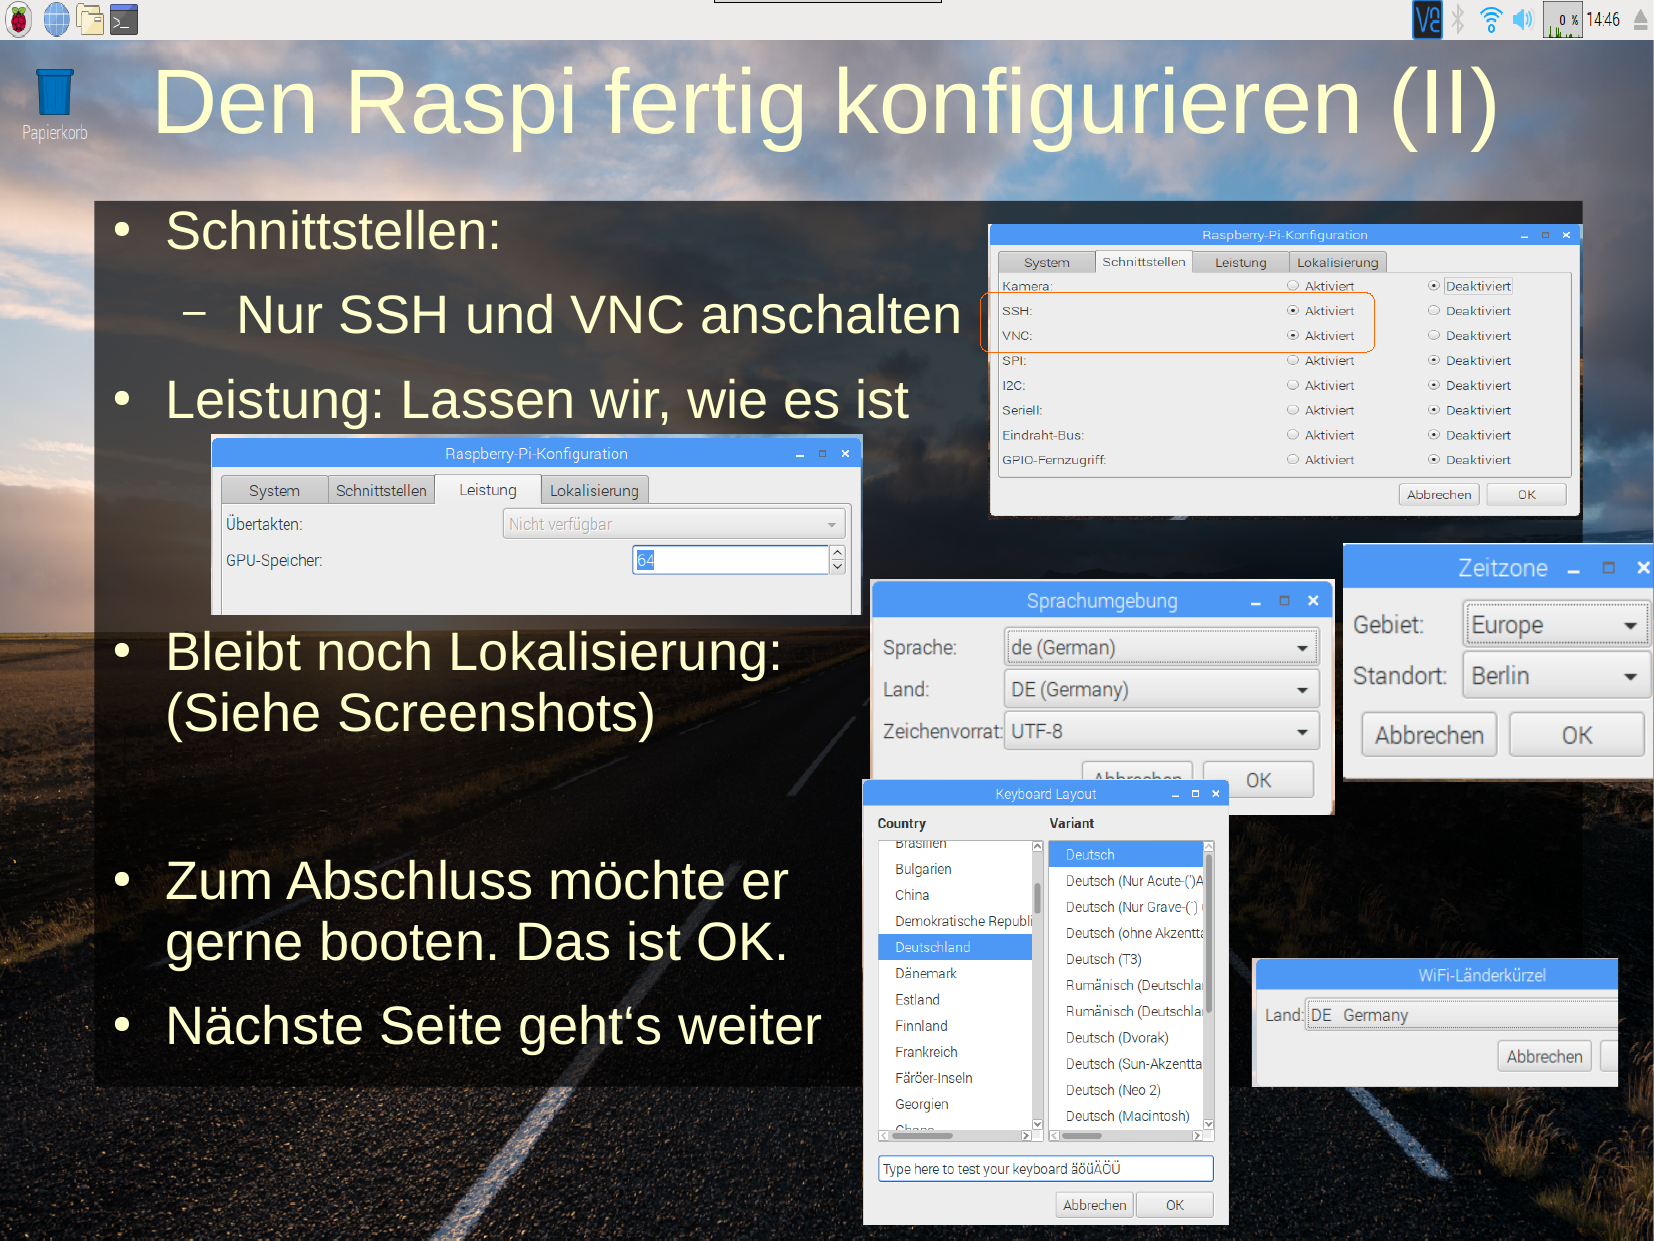

# Den Raspi fertig konfigurieren (II)
Schnittstellen:
Nur SSH und VNC anschalten
Leistung: Lassen wir, wie es ist
Bleibt noch Lokalisierung:
(Siehe Screenshots)
Zum Abschluss möchte er
gerne booten. Das ist OK.
Nächste Seite geht‘s weiter
18